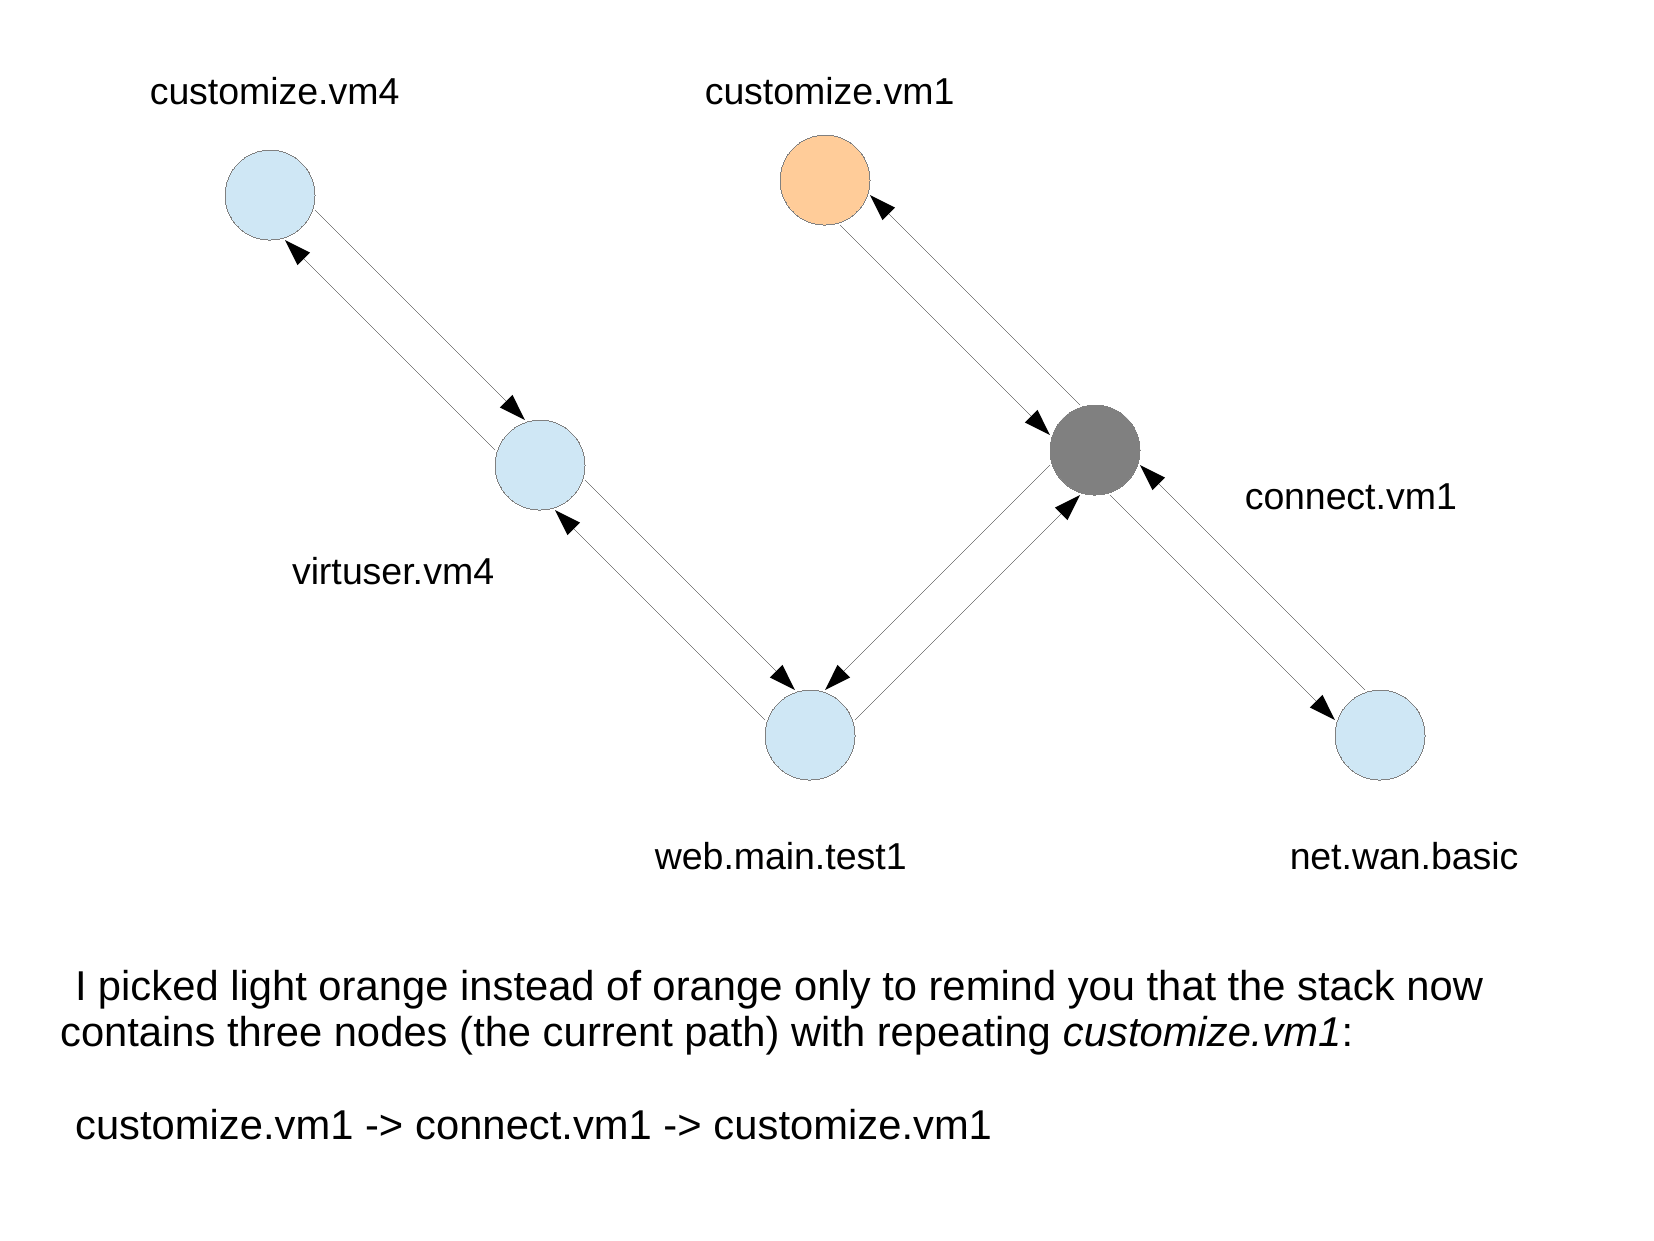

customize.vm4
customize.vm1
connect.vm1
virtuser.vm4
web.main.test1
net.wan.basic
I picked light orange instead of orange only to remind you that the stack now contains three nodes (the current path) with repeating customize.vm1:
customize.vm1 -> connect.vm1 -> customize.vm1